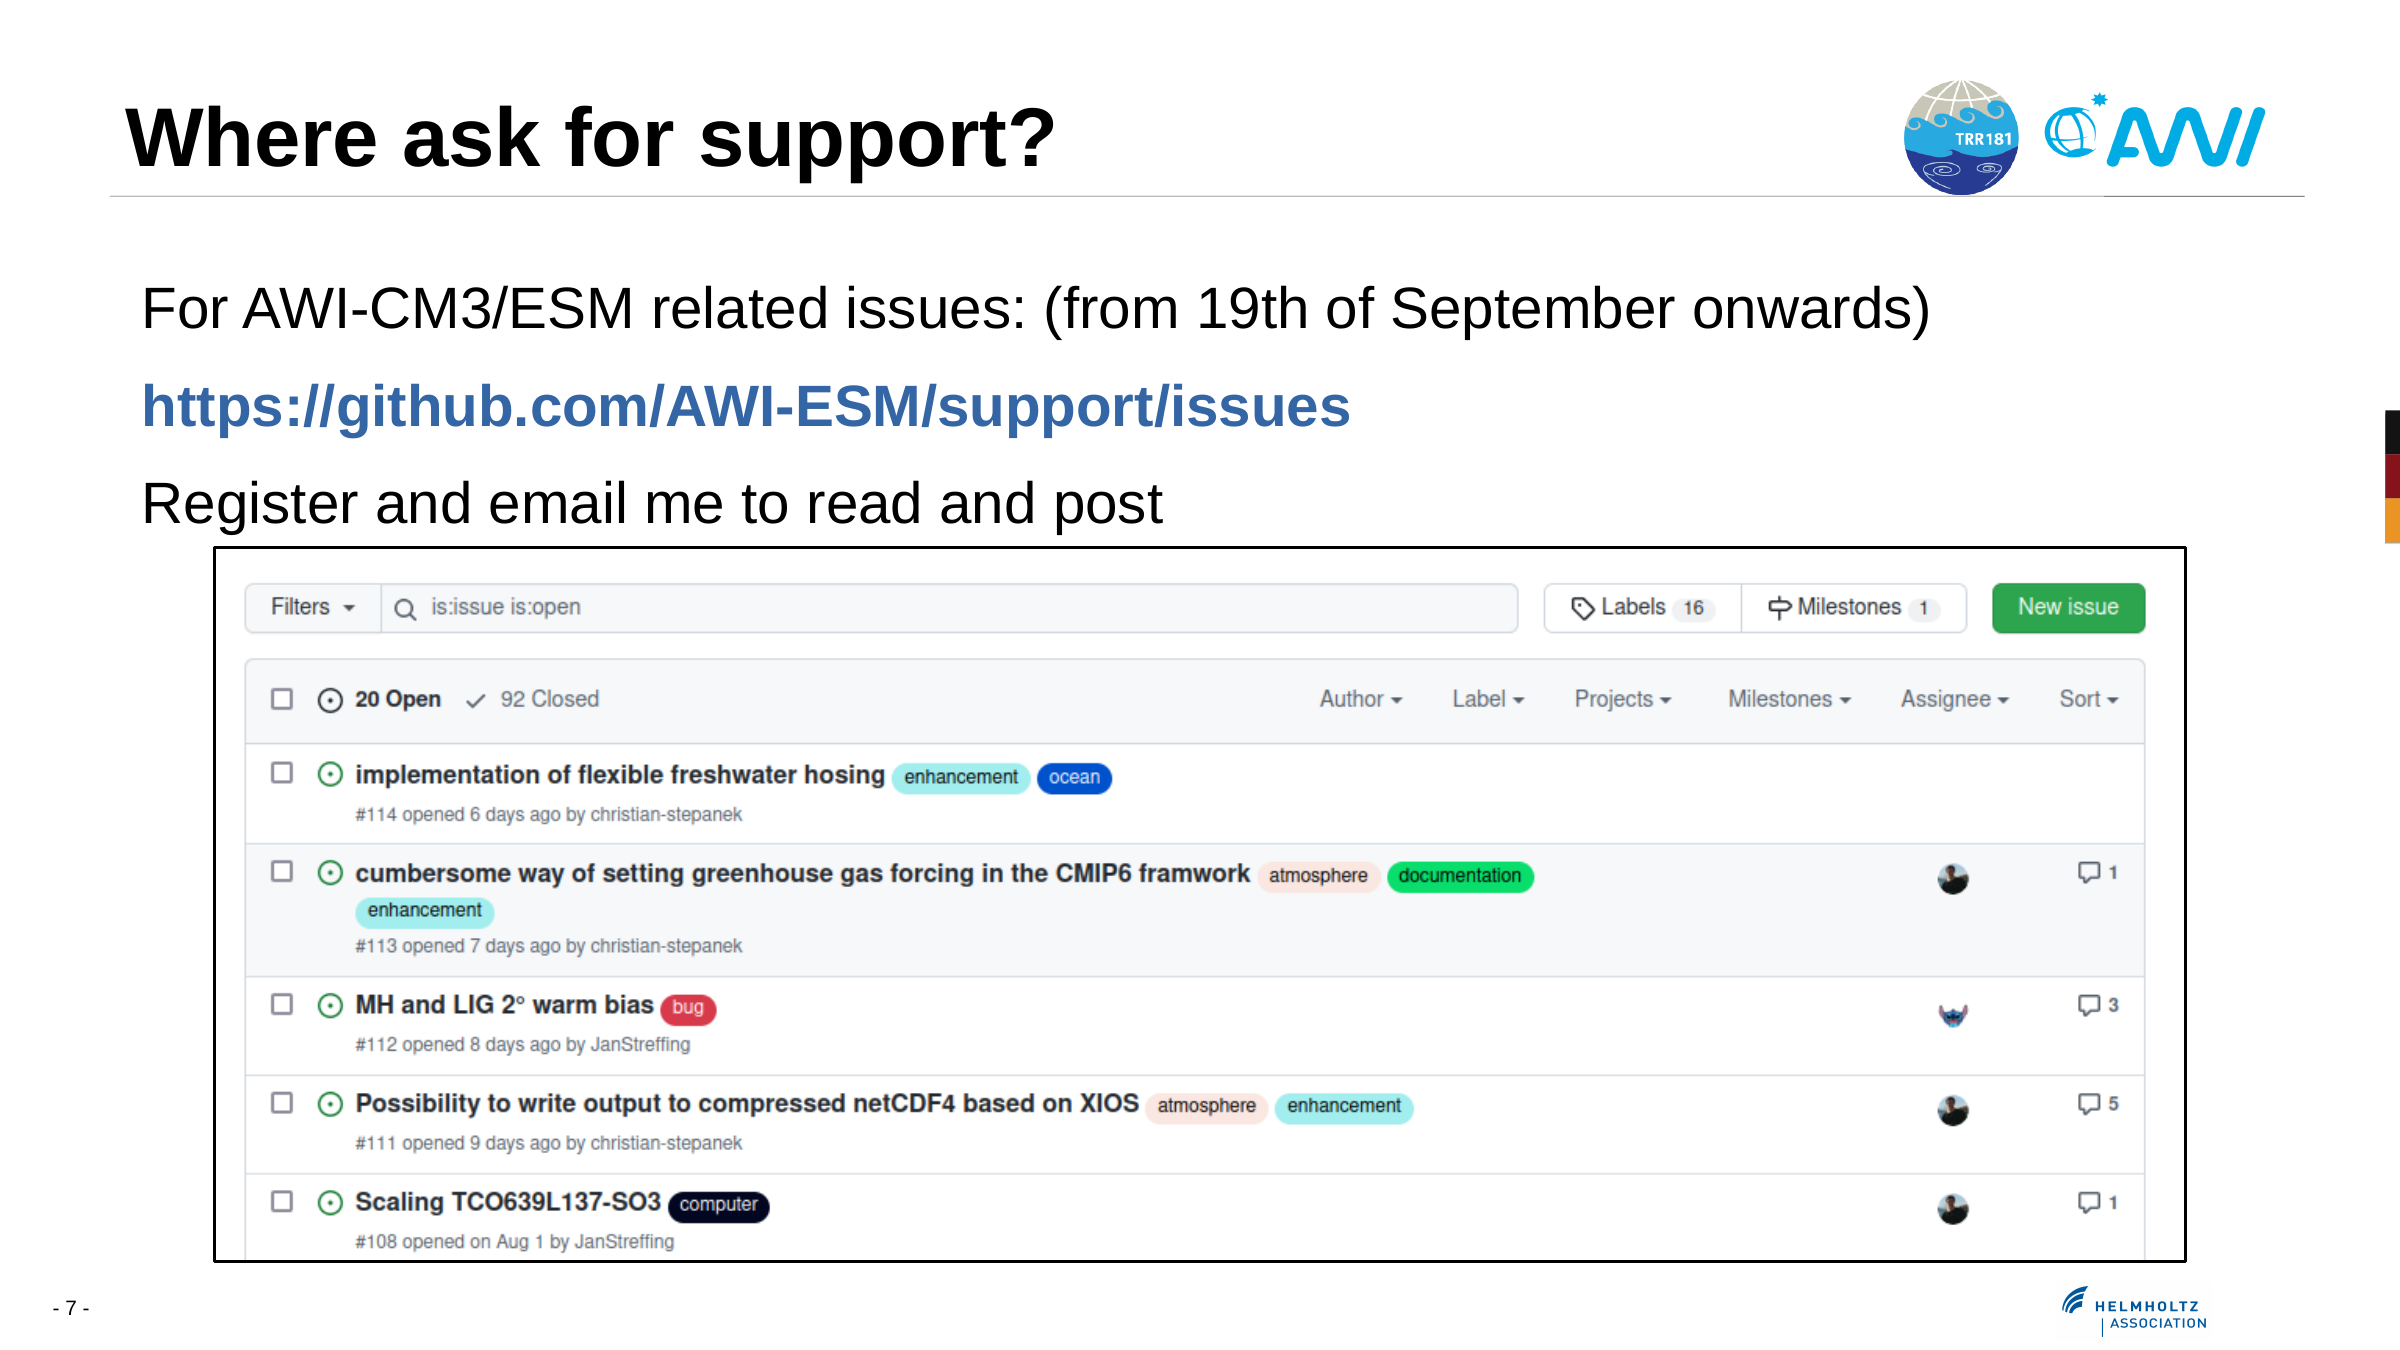

Where ask for support?
For AWI-CM3/ESM related issues: (from 19th of September onwards)
https://github.com/AWI-ESM/support/issues
Register and email me to read and post